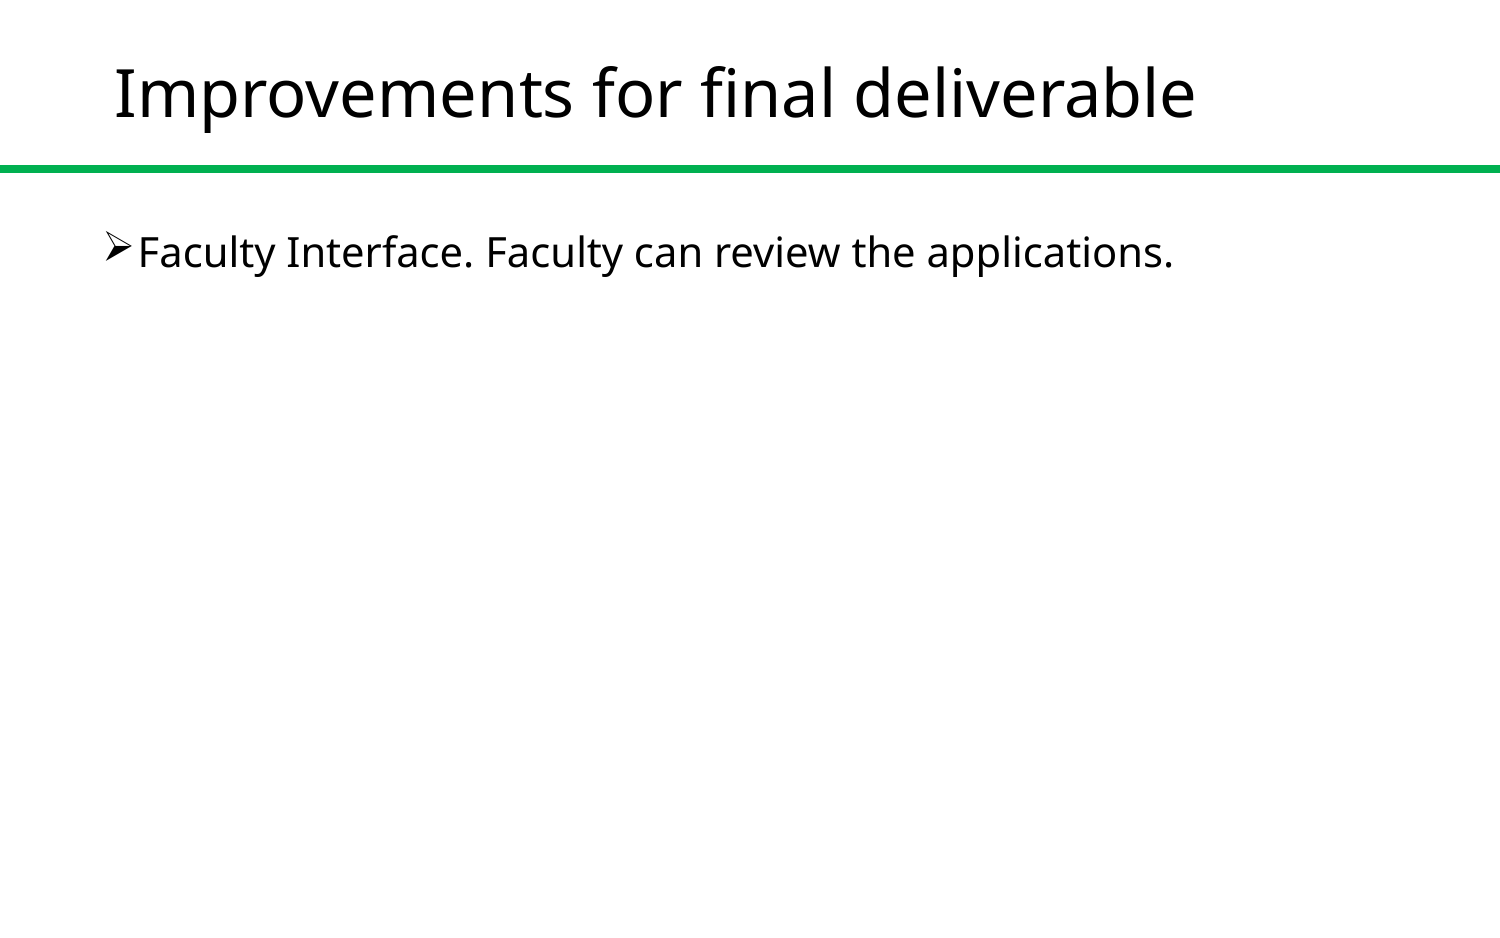

Improvements for final deliverable
Faculty Interface. Faculty can review the applications.